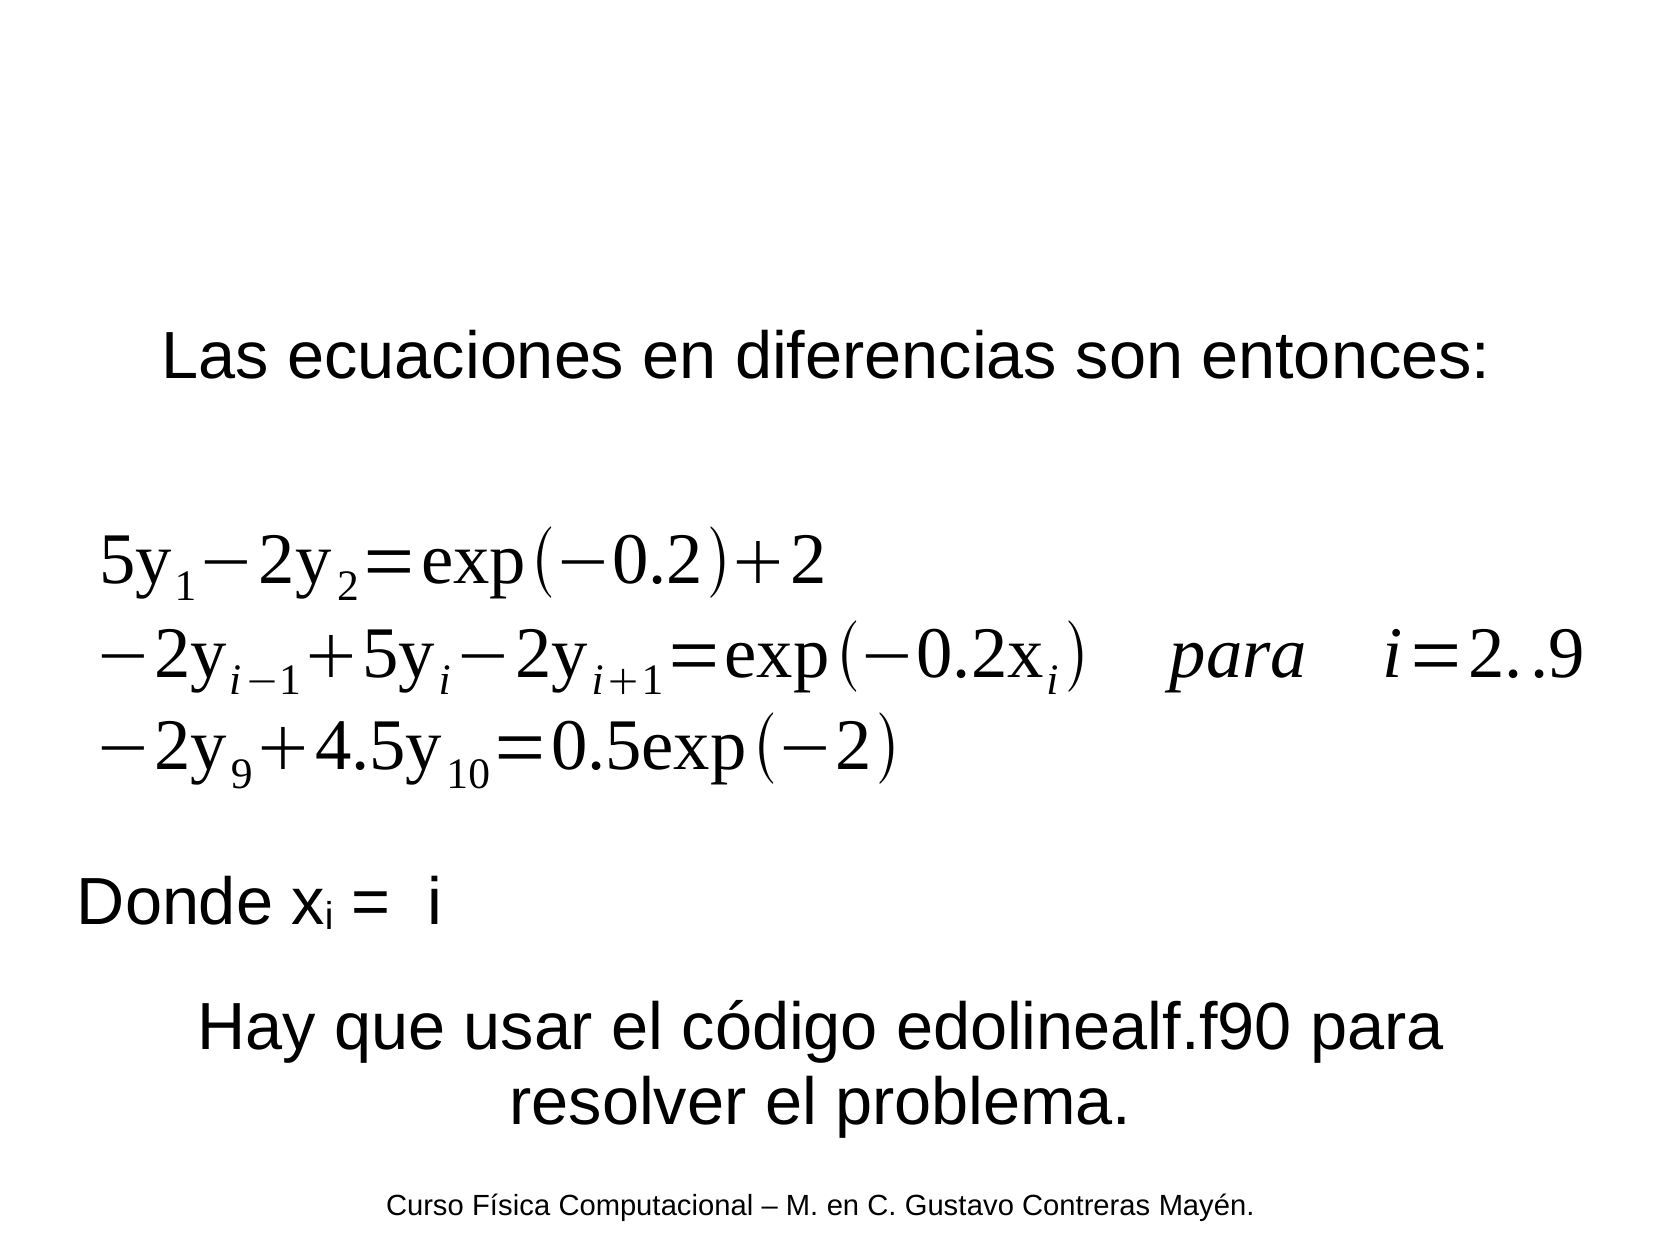

#
Las ecuaciones en diferencias son entonces:
Donde xi = i
Hay que usar el código edolinealf.f90 para resolver el problema.